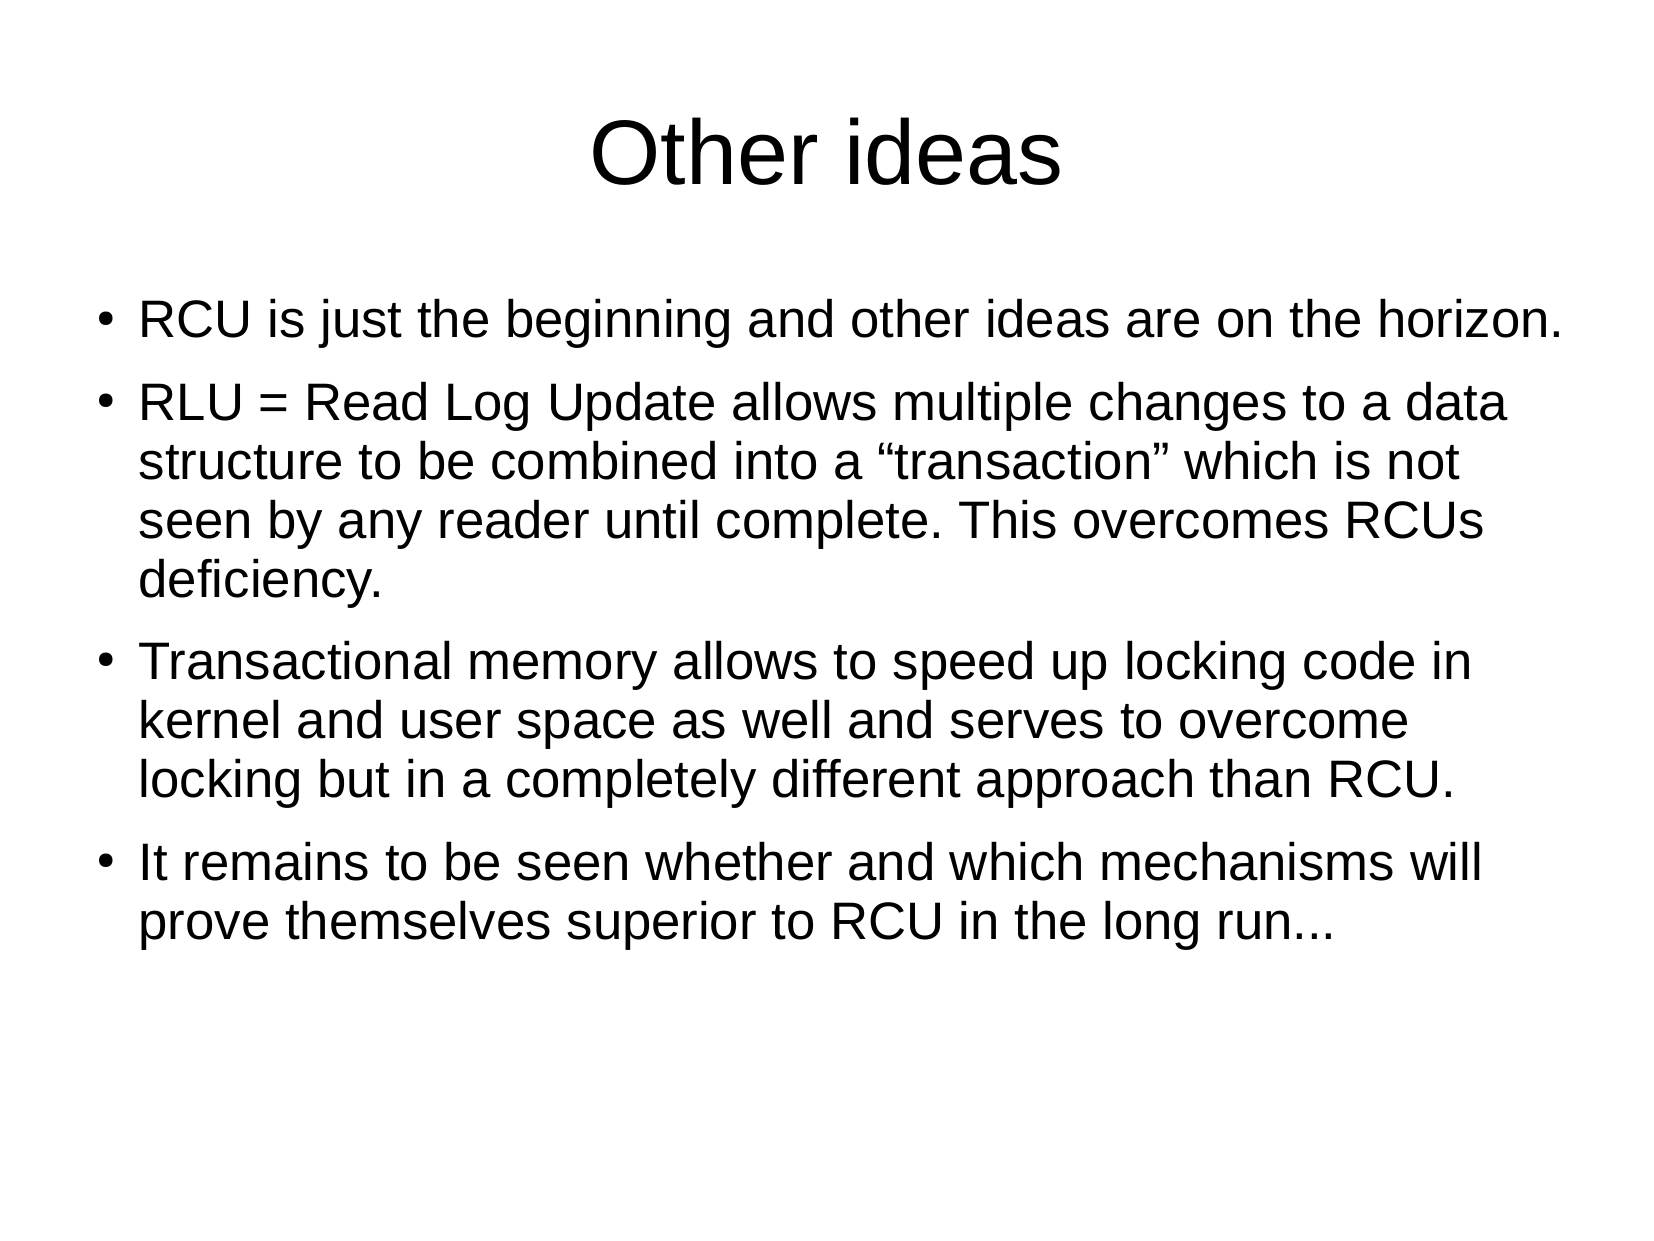

# Other ideas
RCU is just the beginning and other ideas are on the horizon.
RLU = Read Log Update allows multiple changes to a data structure to be combined into a “transaction” which is not seen by any reader until complete. This overcomes RCUs deficiency.
Transactional memory allows to speed up locking code in kernel and user space as well and serves to overcome locking but in a completely different approach than RCU.
It remains to be seen whether and which mechanisms will prove themselves superior to RCU in the long run...